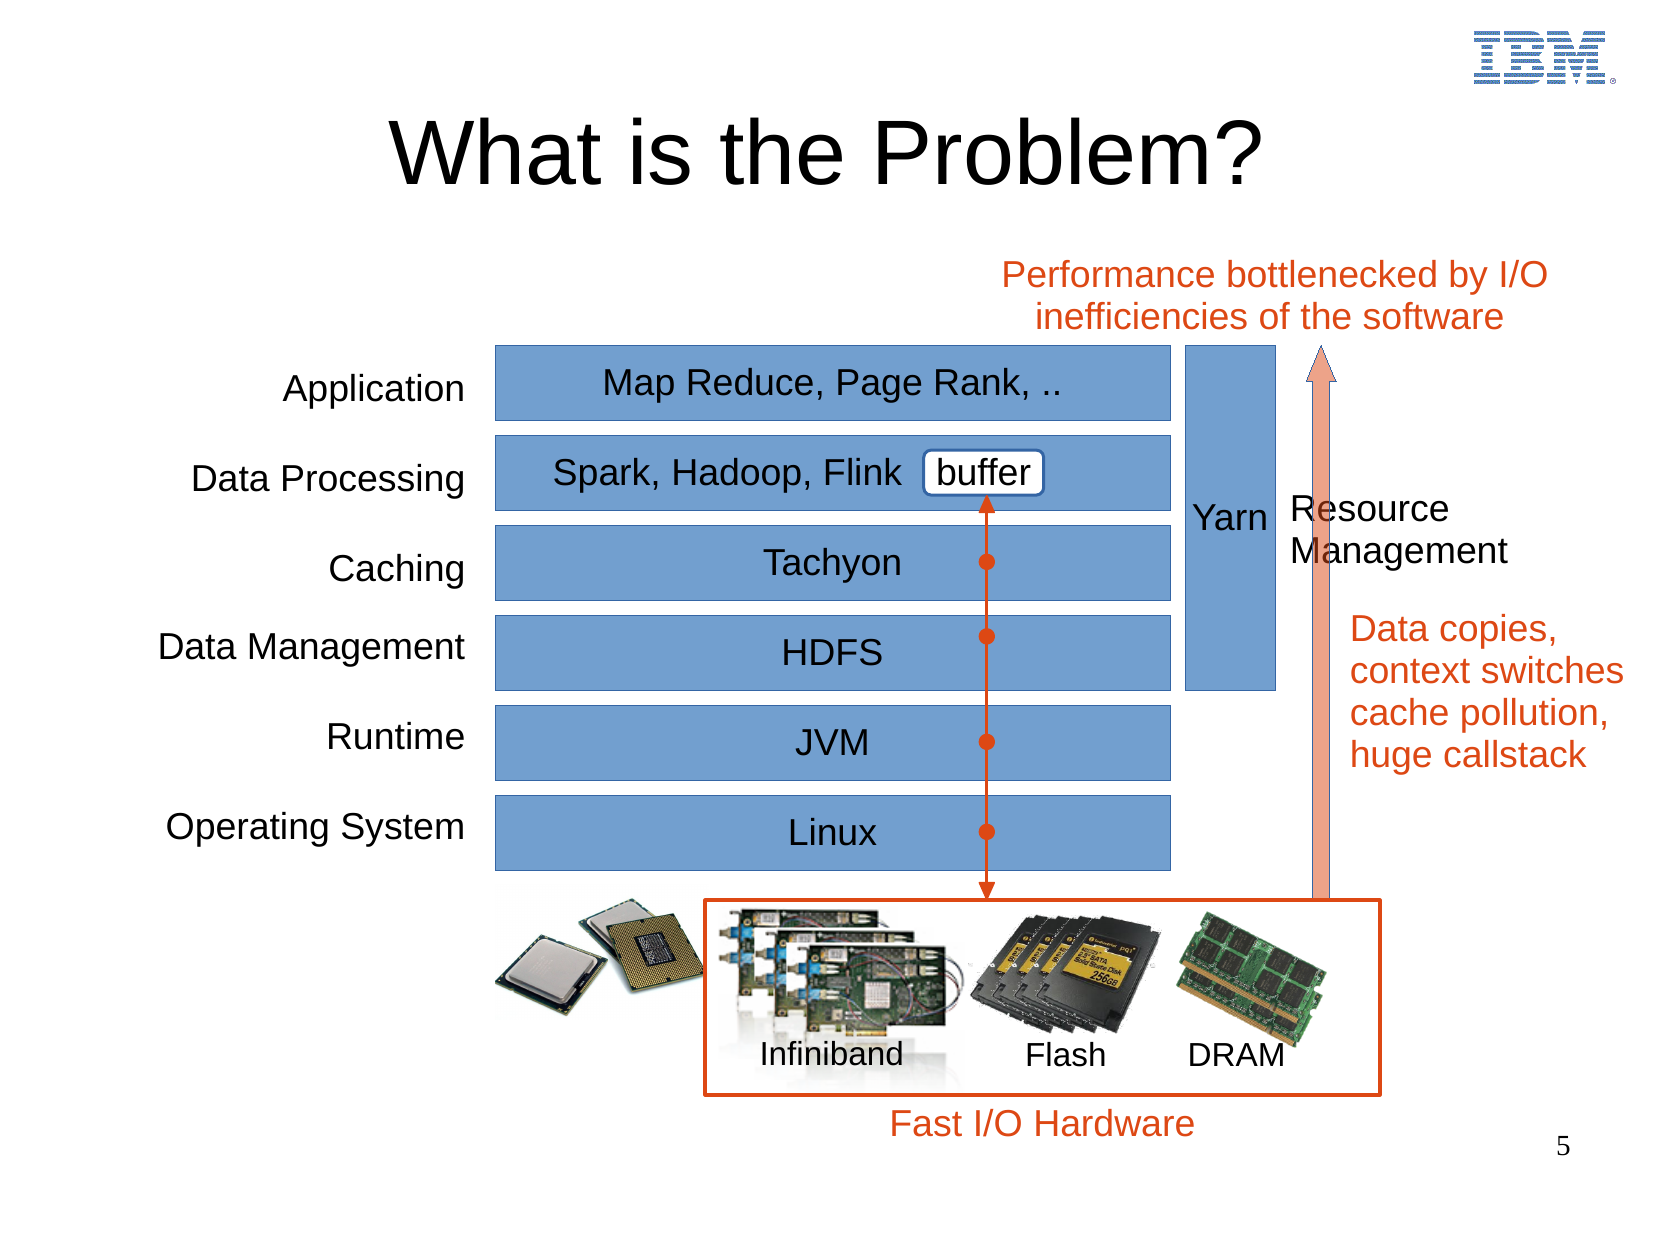

# What is the Problem?
Performance bottlenecked by I/O inefficiencies of the software
Map Reduce, Page Rank, ..
Yarn
Application
Spark, Hadoop, Flink
Data Processing
buffer
Resource
Management
Tachyon
Caching
Data copies,
context switches
cache pollution,
huge callstack
HDFS
Data Management
JVM
Runtime
Linux
Operating System
DRAM
Infiniband
Flash
Fast I/O Hardware
5